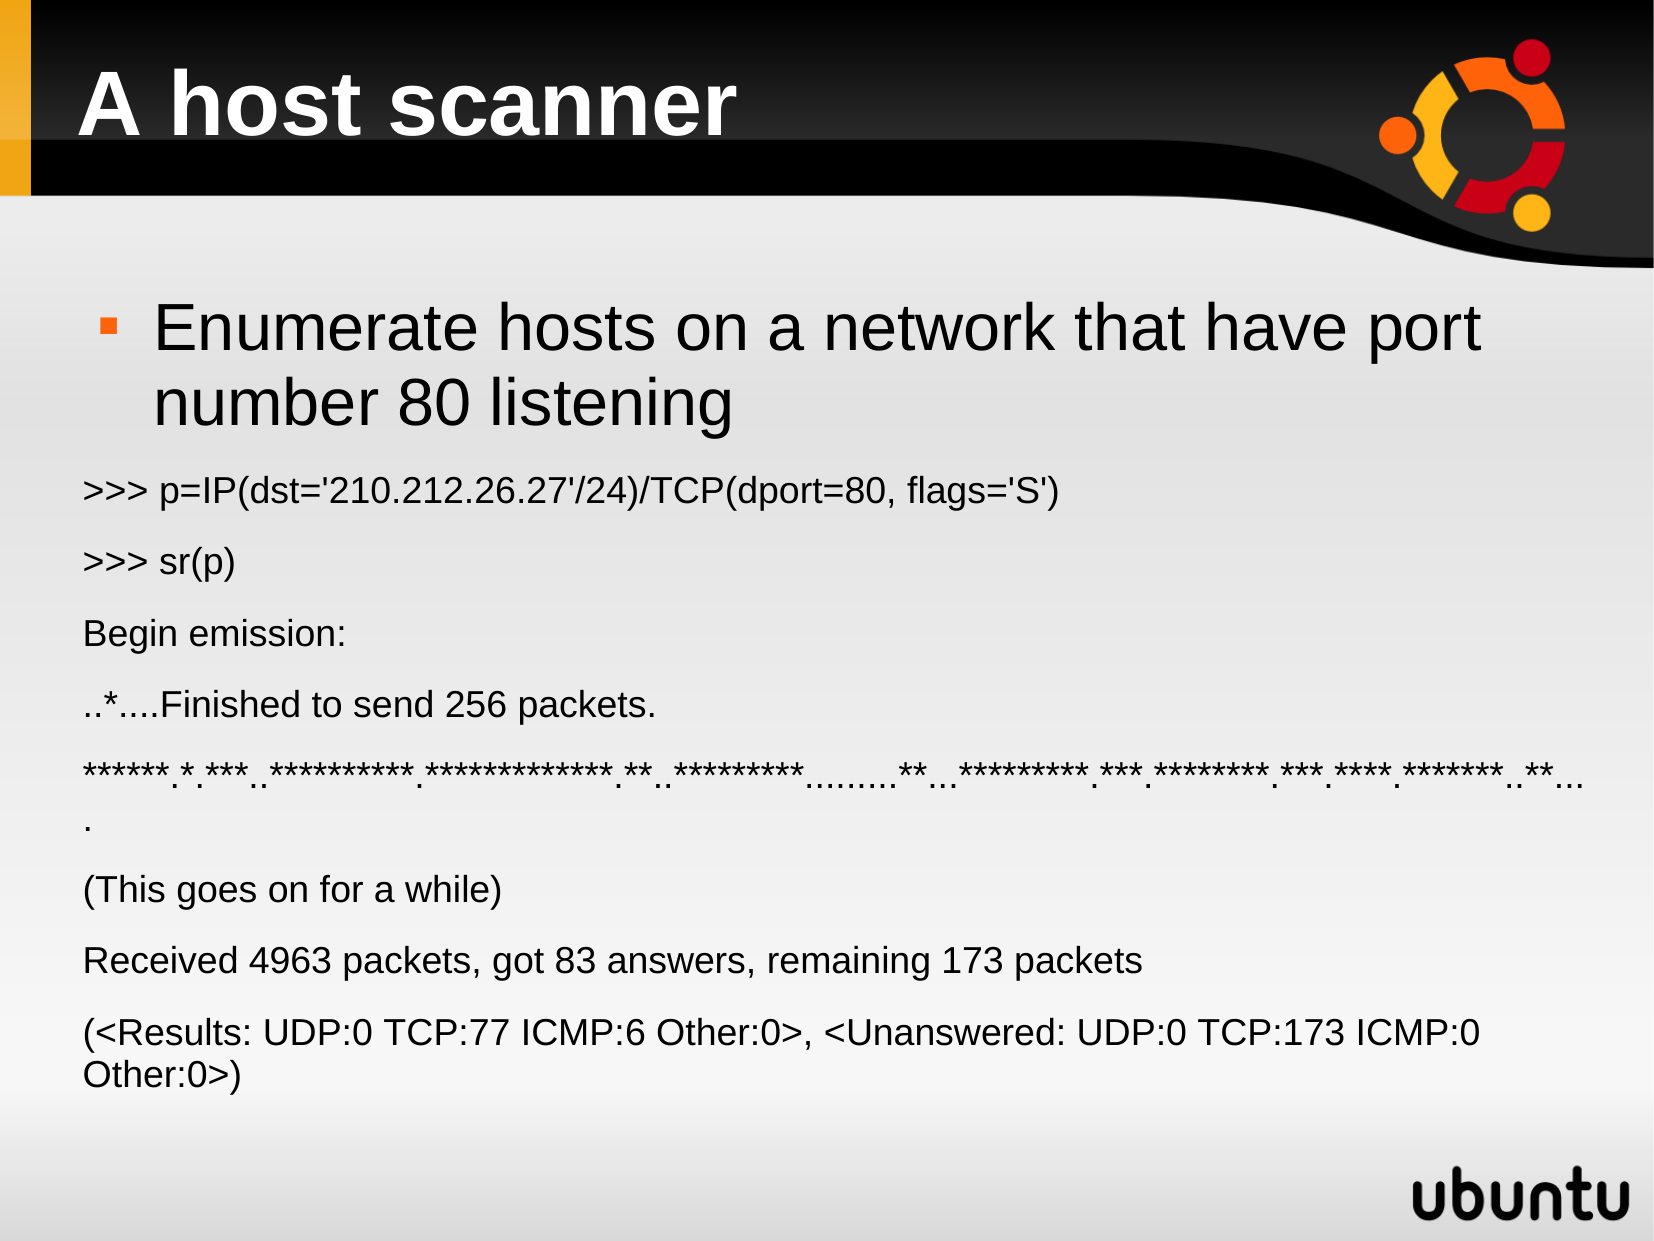

# A host scanner
Enumerate hosts on a network that have port number 80 listening
>>> p=IP(dst='210.212.26.27'/24)/TCP(dport=80, flags='S')
>>> sr(p)
Begin emission:
..*....Finished to send 256 packets.
******.*.***..**********.*************.**..*********.........**...*********.***.********.***.****.*******..**....
(This goes on for a while)
Received 4963 packets, got 83 answers, remaining 173 packets
(<Results: UDP:0 TCP:77 ICMP:6 Other:0>, <Unanswered: UDP:0 TCP:173 ICMP:0 Other:0>)